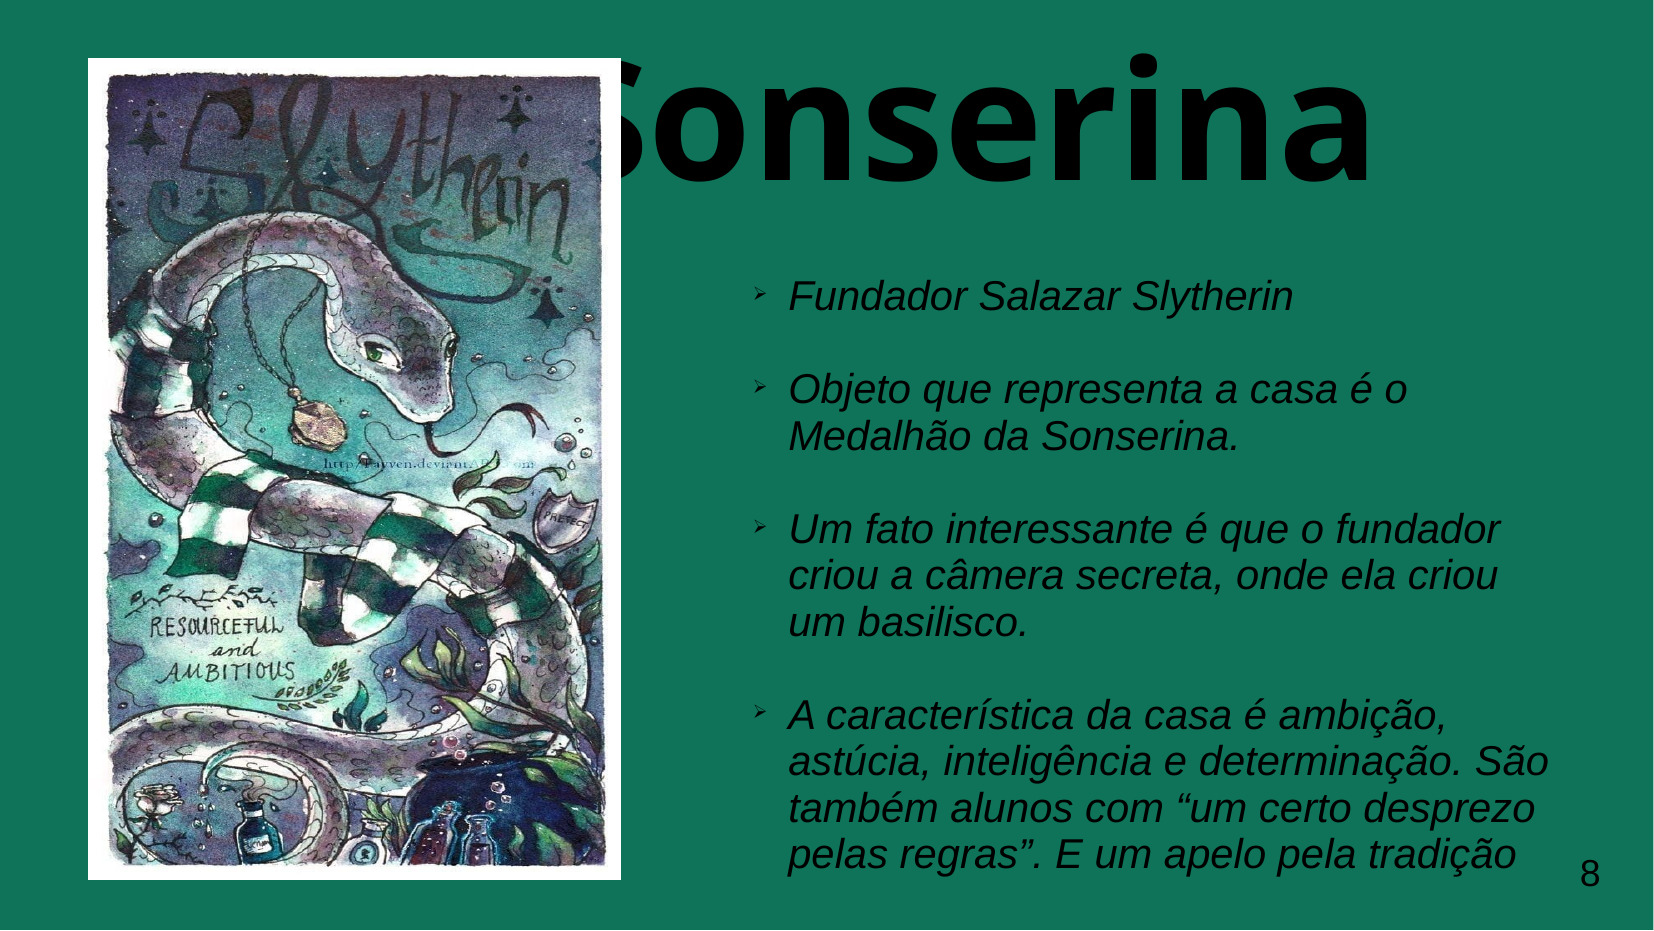

# Sonserina
Fundador Salazar Slytherin
Objeto que representa a casa é o Medalhão da Sonserina.
Um fato interessante é que o fundador criou a câmera secreta, onde ela criou um basilisco.
A característica da casa é ambição, astúcia, inteligência e determinação. São também alunos com “um certo desprezo pelas regras”. E um apelo pela tradição